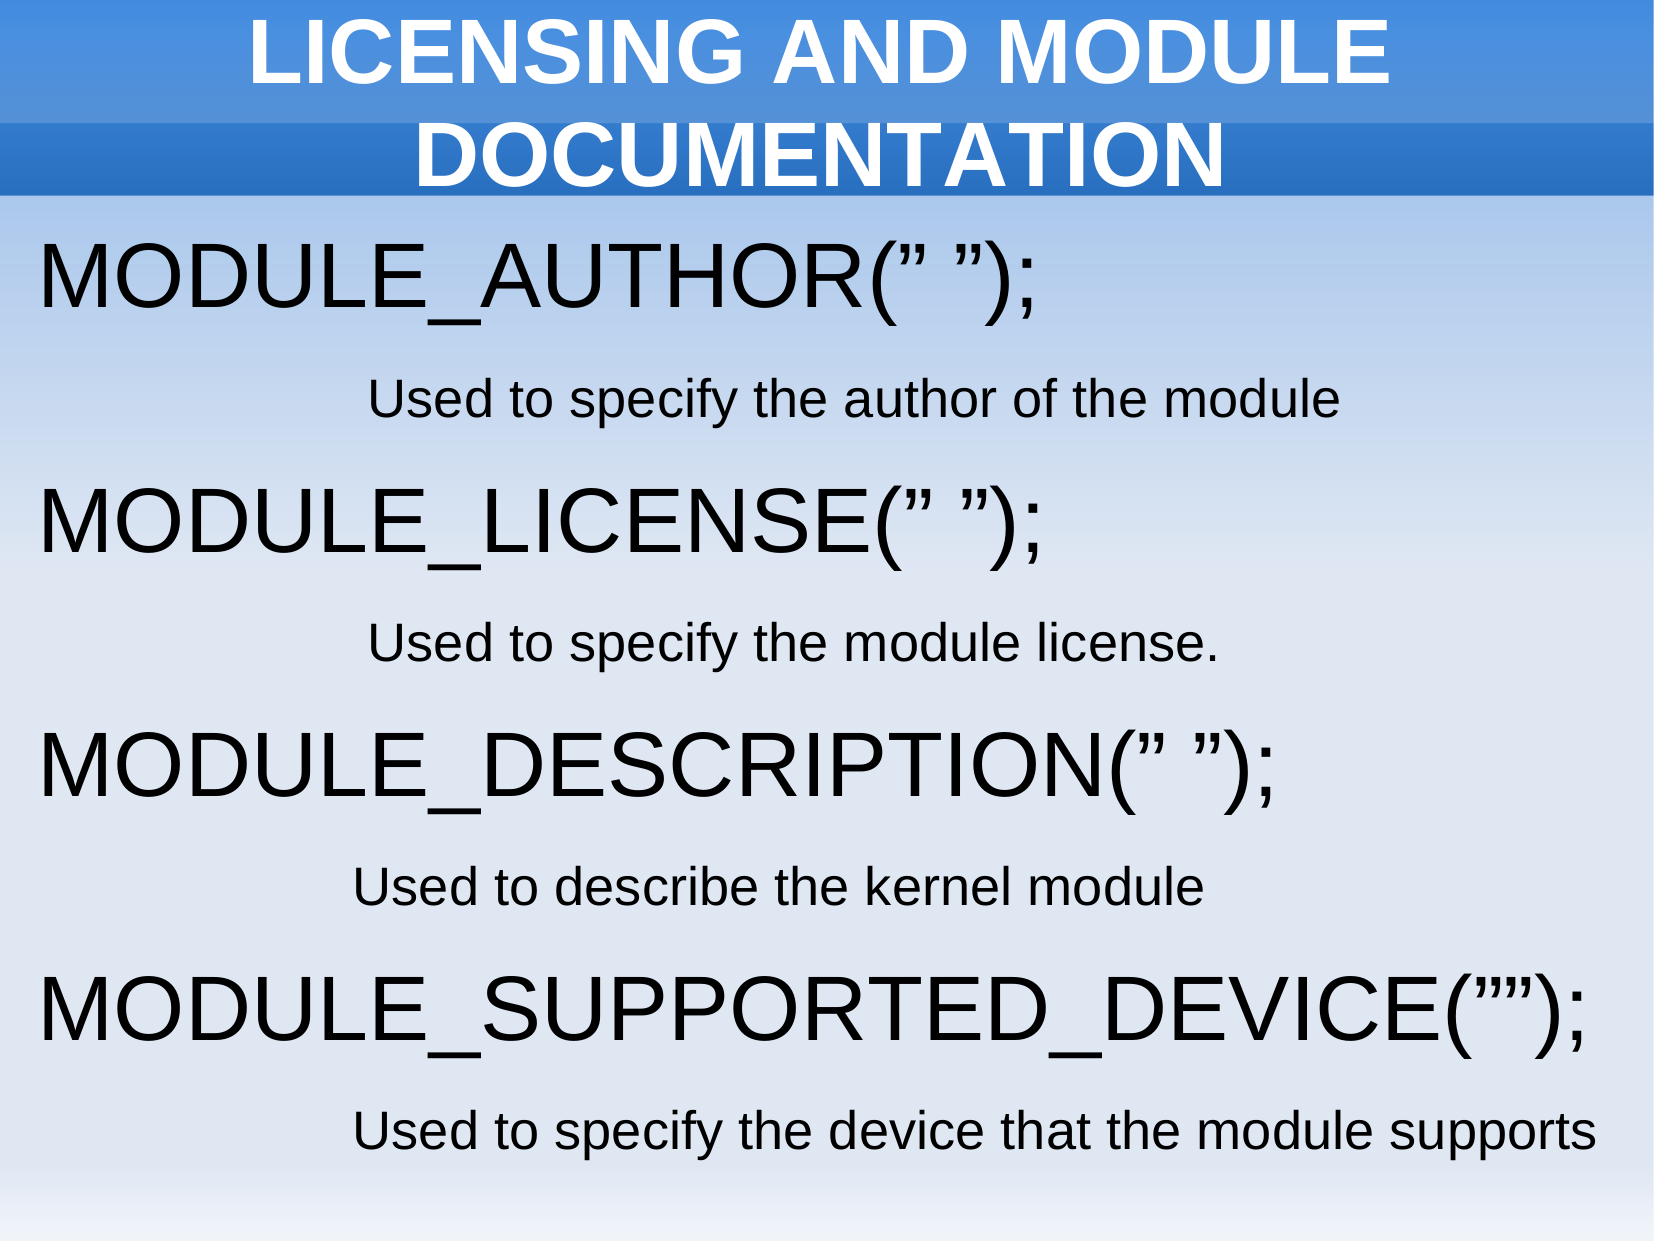

# LICENSING AND MODULE DOCUMENTATION
MODULE_AUTHOR(” ”);
 Used to specify the author of the module
MODULE_LICENSE(” ”);
 Used to specify the module license.
MODULE_DESCRIPTION(” ”);
 Used to describe the kernel module
MODULE_SUPPORTED_DEVICE(””);
 Used to specify the device that the module supports